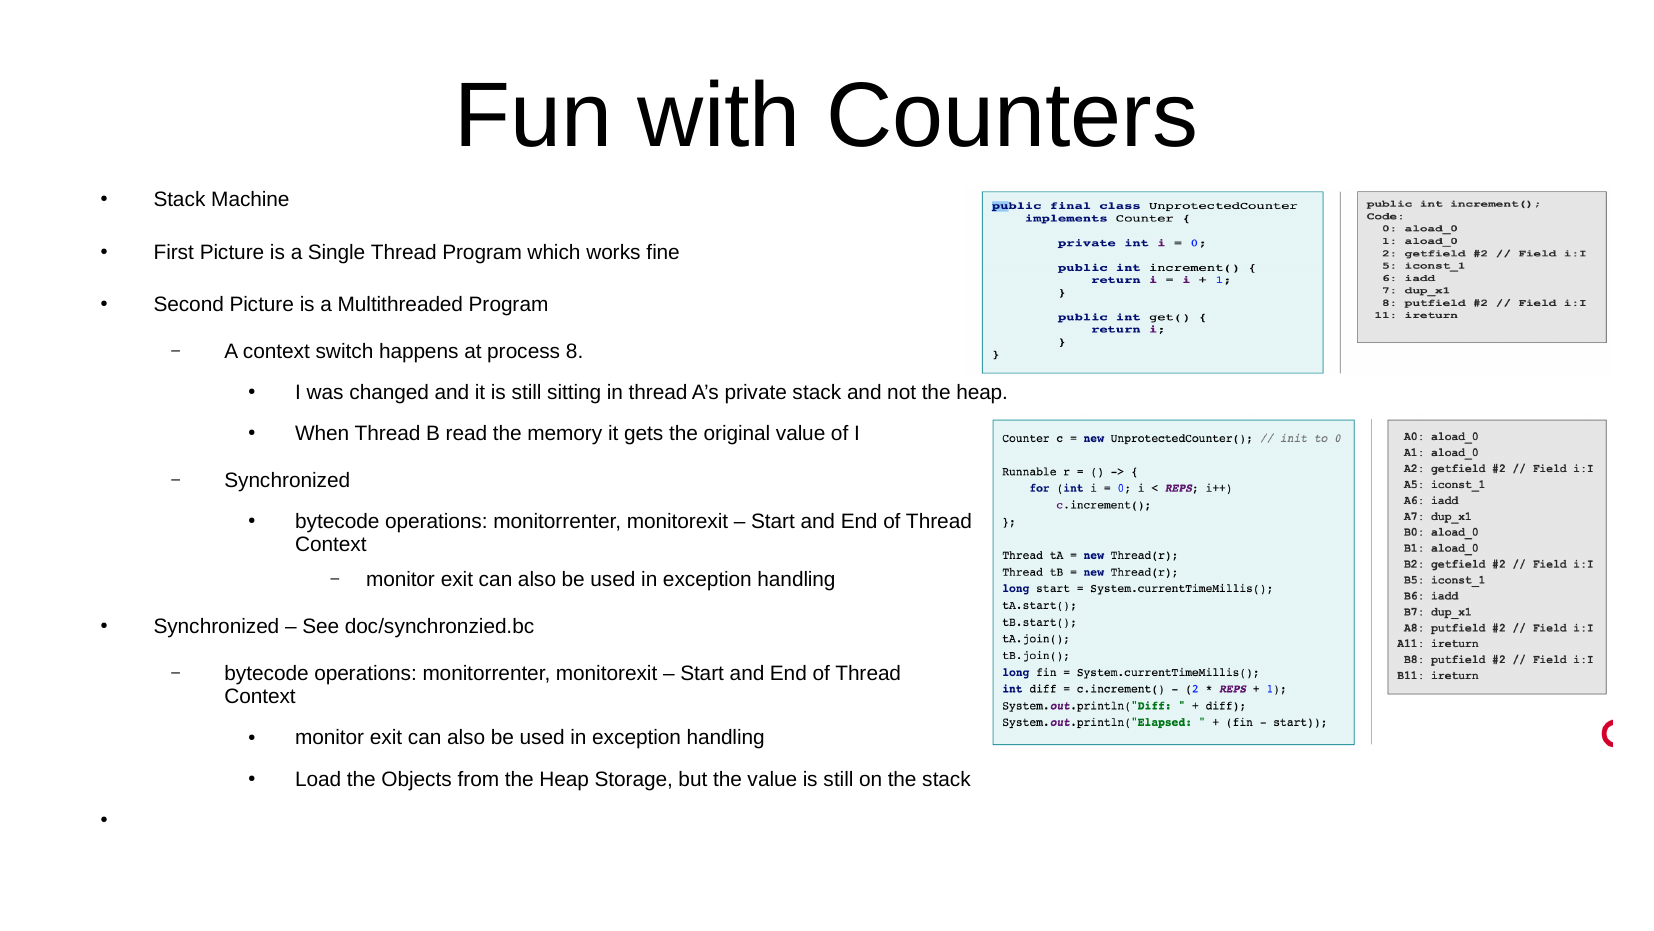

# Fun with Counters
Stack Machine
First Picture is a Single Thread Program which works fine
Second Picture is a Multithreaded Program
A context switch happens at process 8.
I was changed and it is still sitting in thread A’s private stack and not the heap.
When Thread B read the memory it gets the original value of I
Synchronized
bytecode operations: monitorrenter, monitorexit – Start and End of Thread
Context
monitor exit can also be used in exception handling
Synchronized – See doc/synchronzied.bc
bytecode operations: monitorrenter, monitorexit – Start and End of Thread
Context
monitor exit can also be used in exception handling
Load the Objects from the Heap Storage, but the value is still on the stack